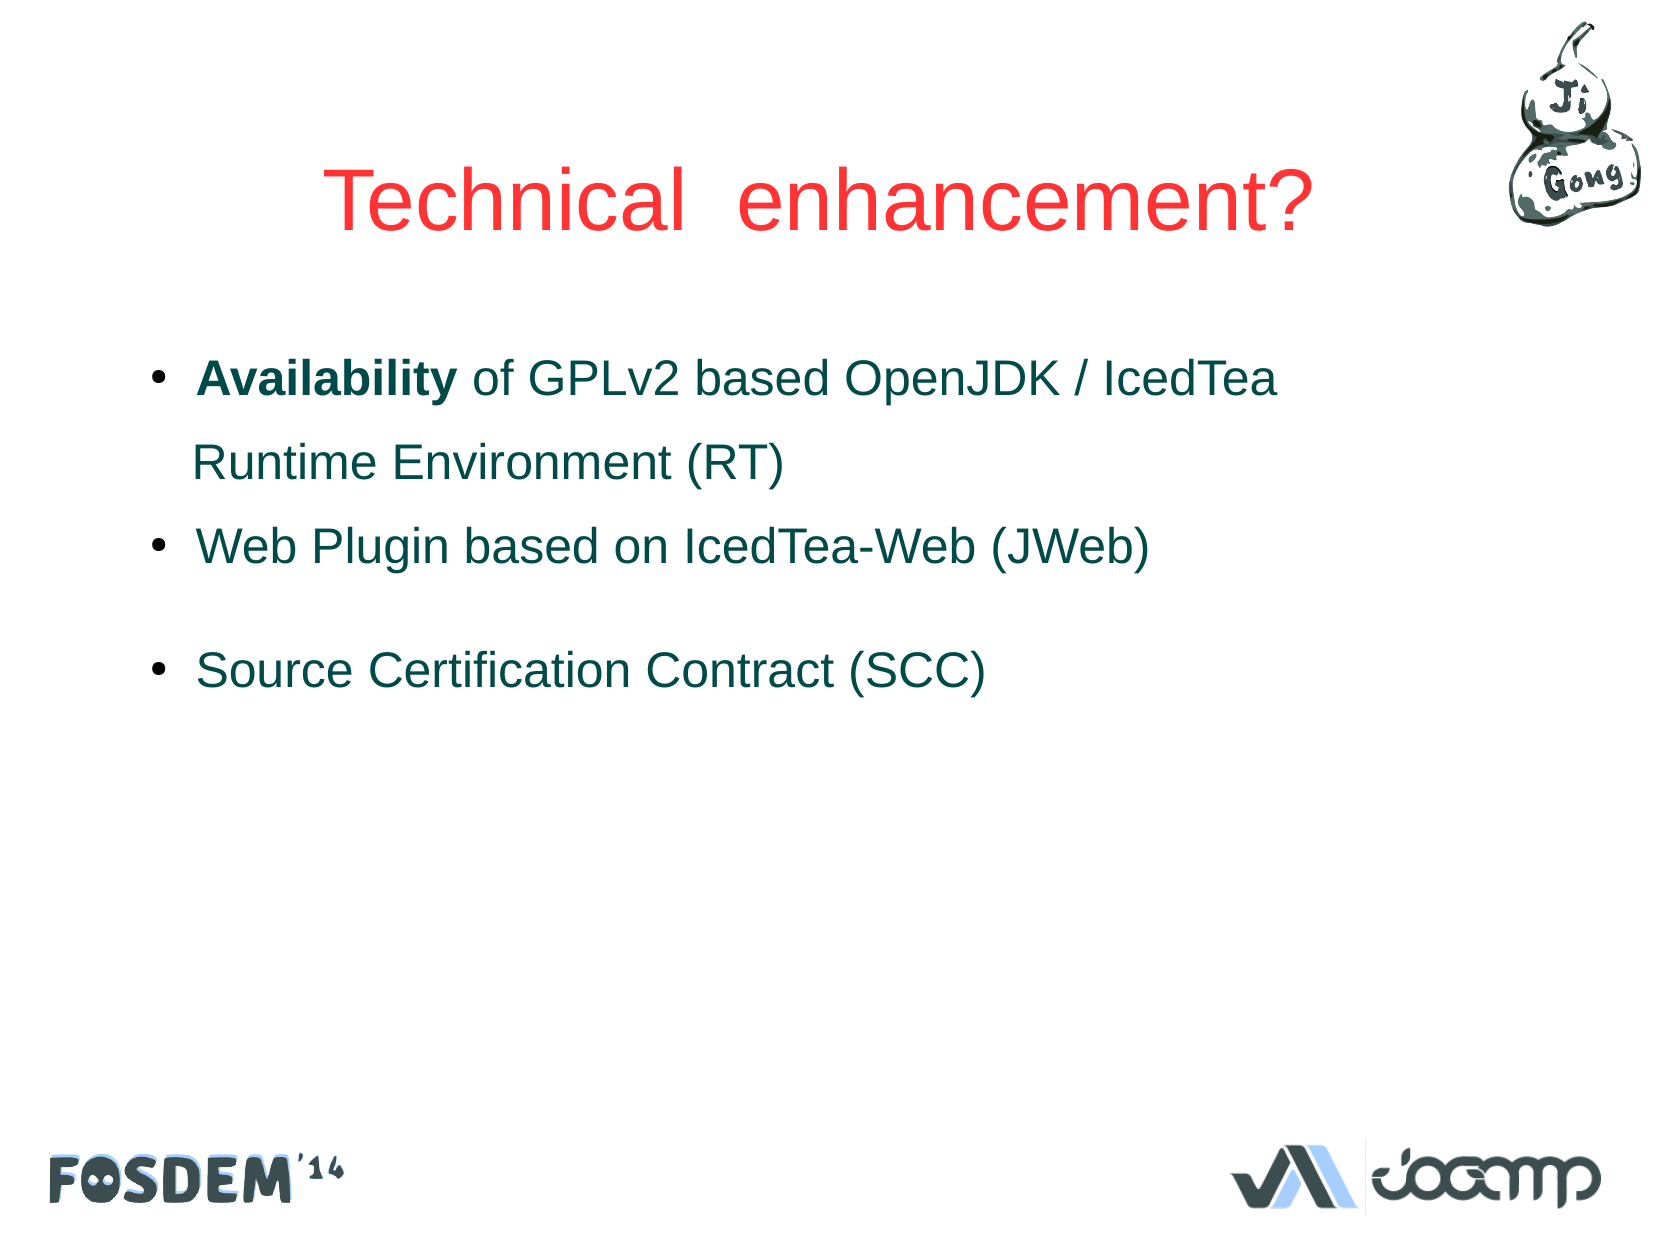

# Technical enhancement?
 Availability of GPLv2 based OpenJDK / IcedTea
 Runtime Environment (RT)
 Web Plugin based on IcedTea-Web (JWeb)
 Source Certification Contract (SCC)